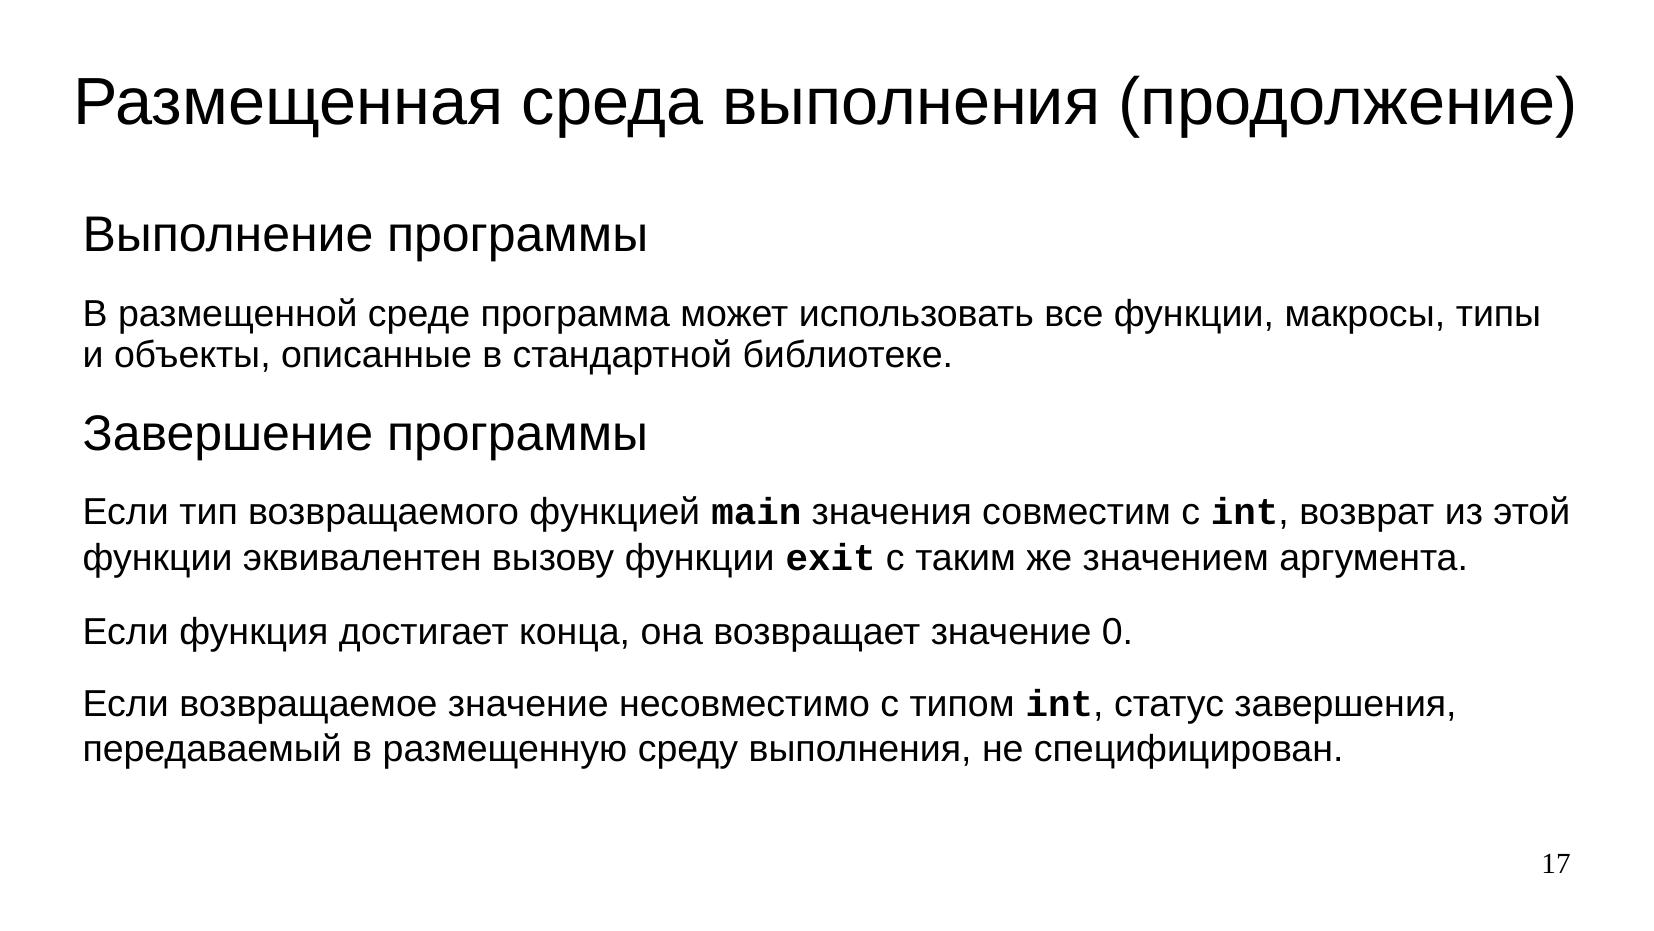

# Размещенная среда выполнения (продолжение)
Выполнение программы
В размещенной среде программа может использовать все функции, макросы, типы и объекты, описанные в стандартной библиотеке.
Завершение программы
Если тип возвращаемого функцией main значения совместим с int, возврат из этой функции эквивалентен вызову функции exit с таким же значением аргумента.
Если функция достигает конца, она возвращает значение 0.
Если возвращаемое значение несовместимо с типом int, статус завершения, передаваемый в размещенную среду выполнения, не специфицирован.
17